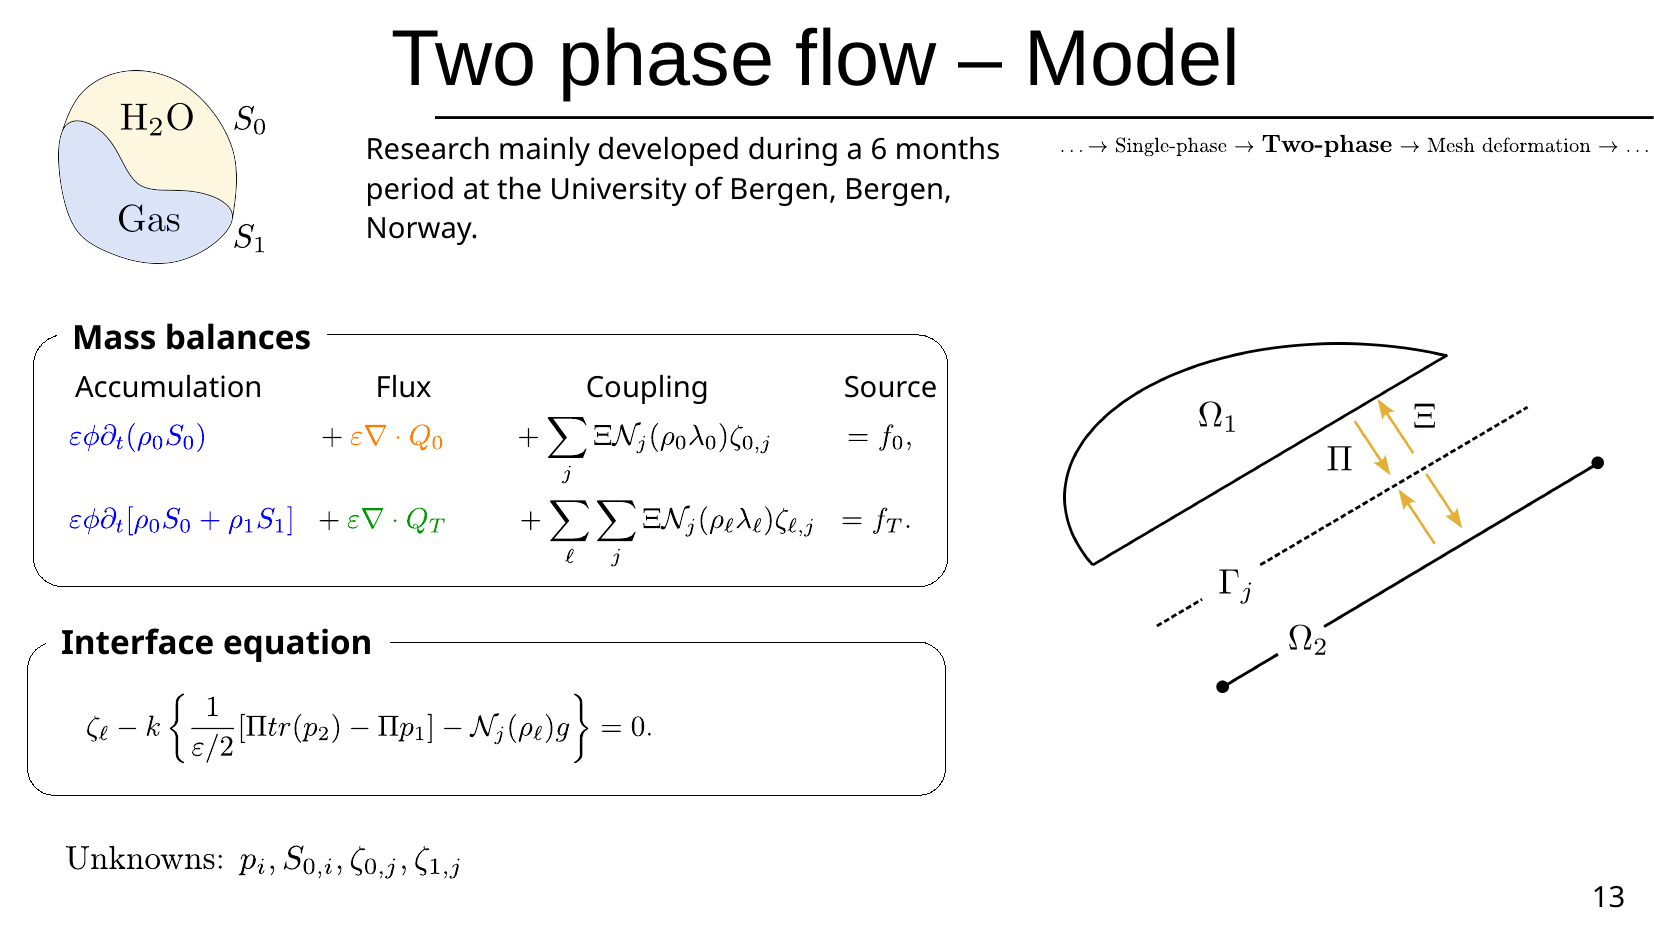

# Two phase flow – Model
Research mainly developed during a 6 months period at the University of Bergen, Bergen, Norway.
Mass balances
Accumulation
Flux
Coupling
Source
Interface equation